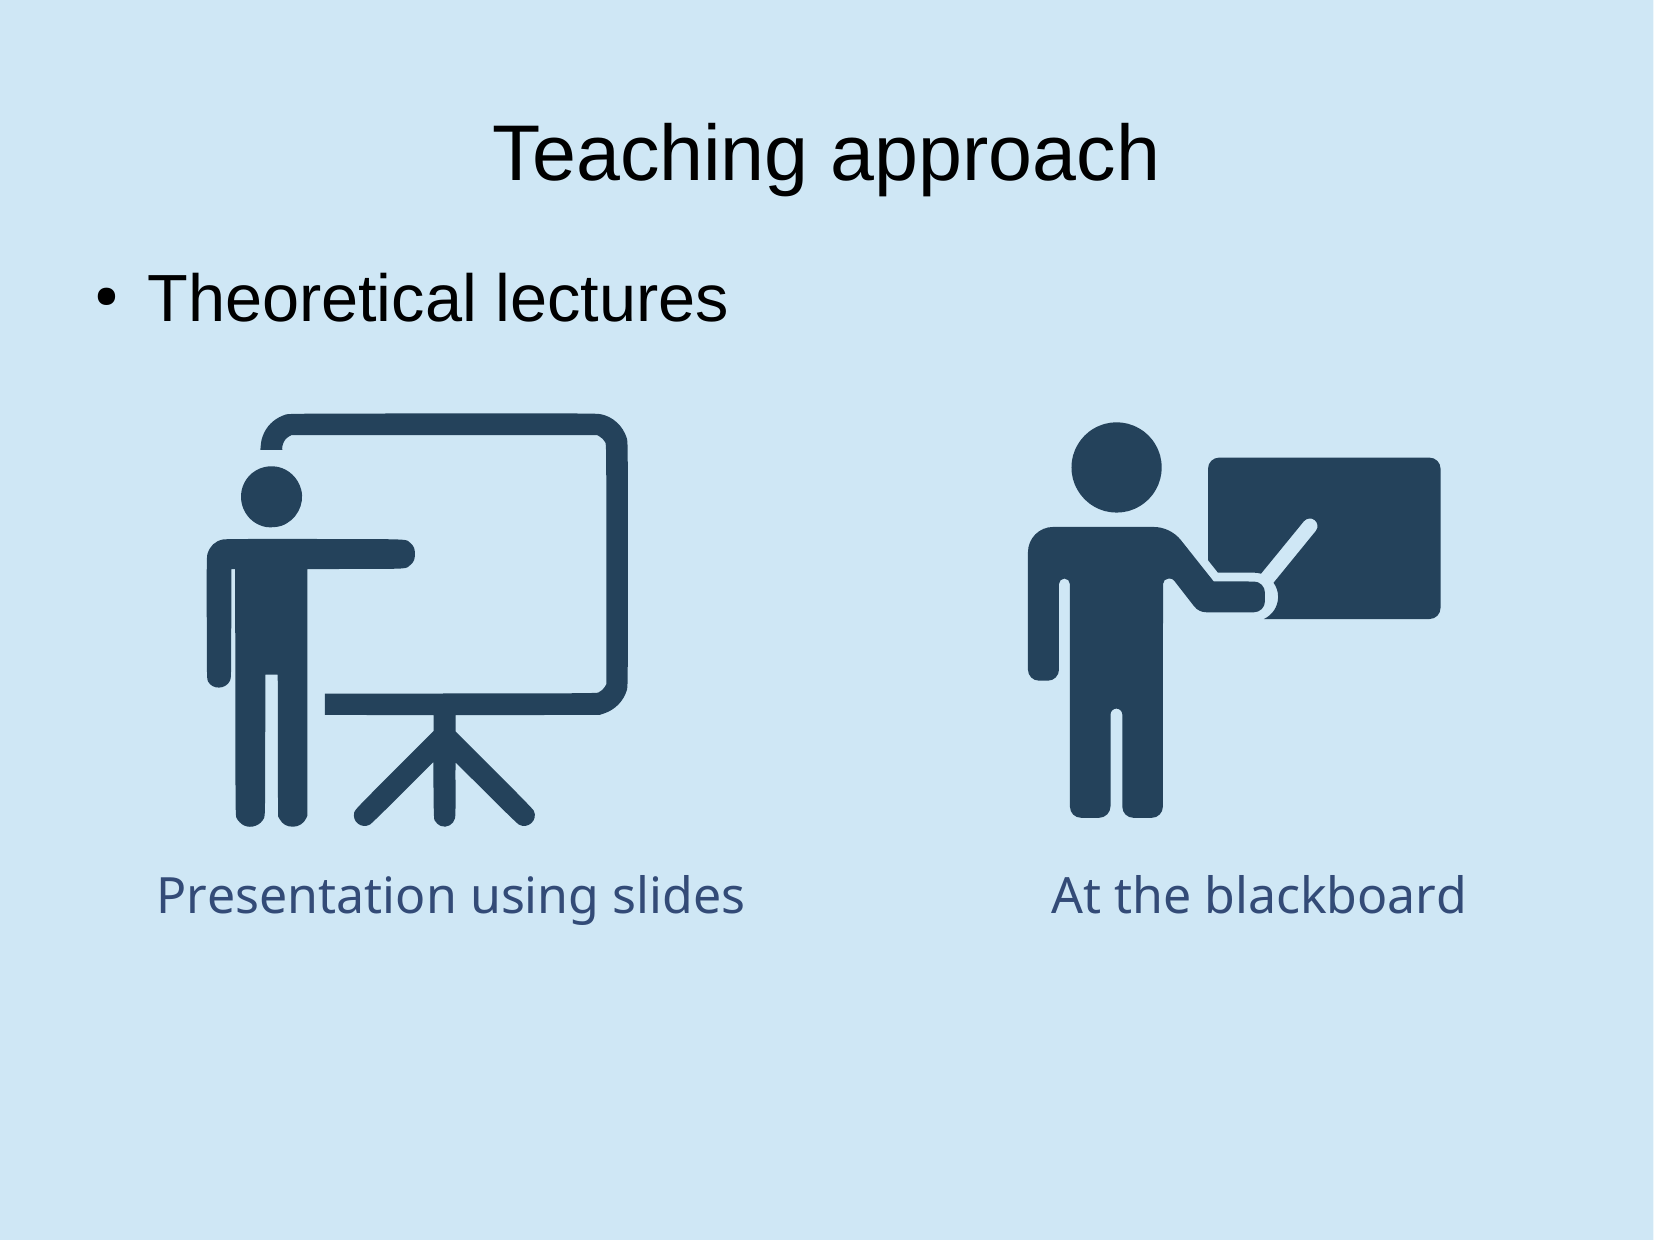

# Teaching approach
Theoretical lectures
Presentation using slides
At the blackboard